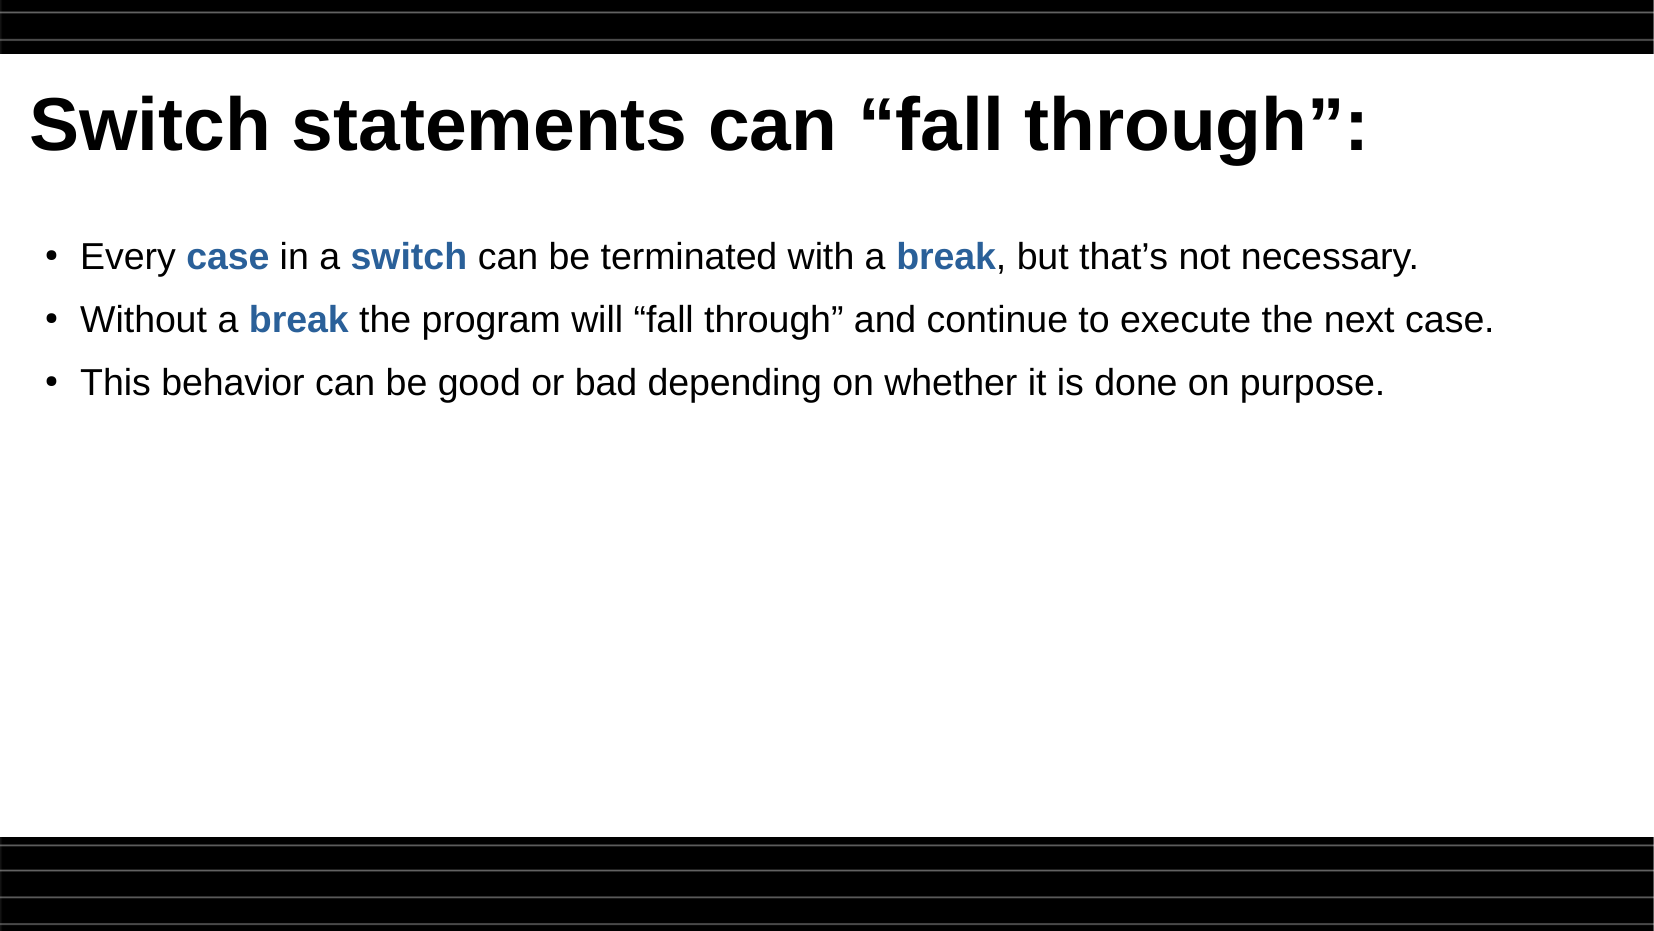

Switch statements can “fall through”:
Every case in a switch can be terminated with a break, but that’s not necessary.
Without a break the program will “fall through” and continue to execute the next case.
This behavior can be good or bad depending on whether it is done on purpose.